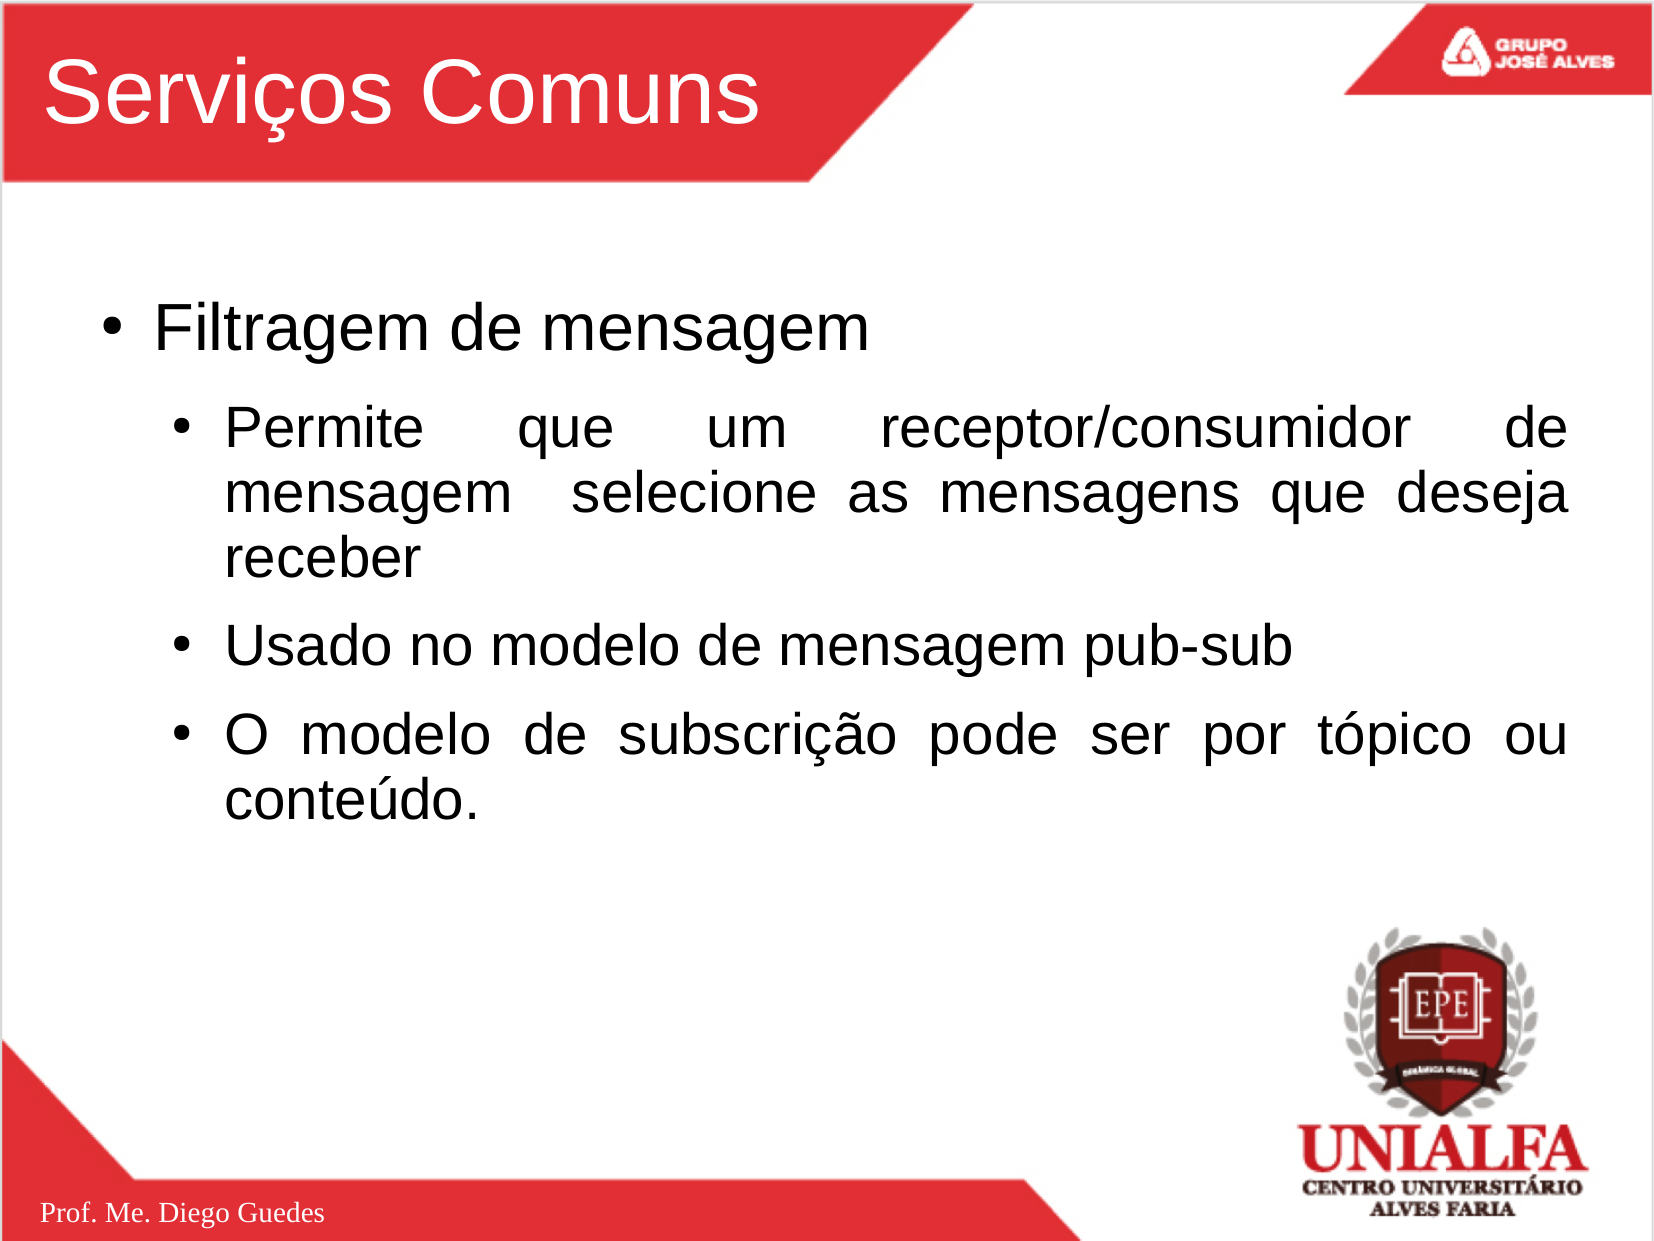

# Serviços Comuns
Filtragem de mensagem
Permite que um receptor/consumidor de mensagem selecione as mensagens que deseja receber
Usado no modelo de mensagem pub-sub
O modelo de subscrição pode ser por tópico ou conteúdo.